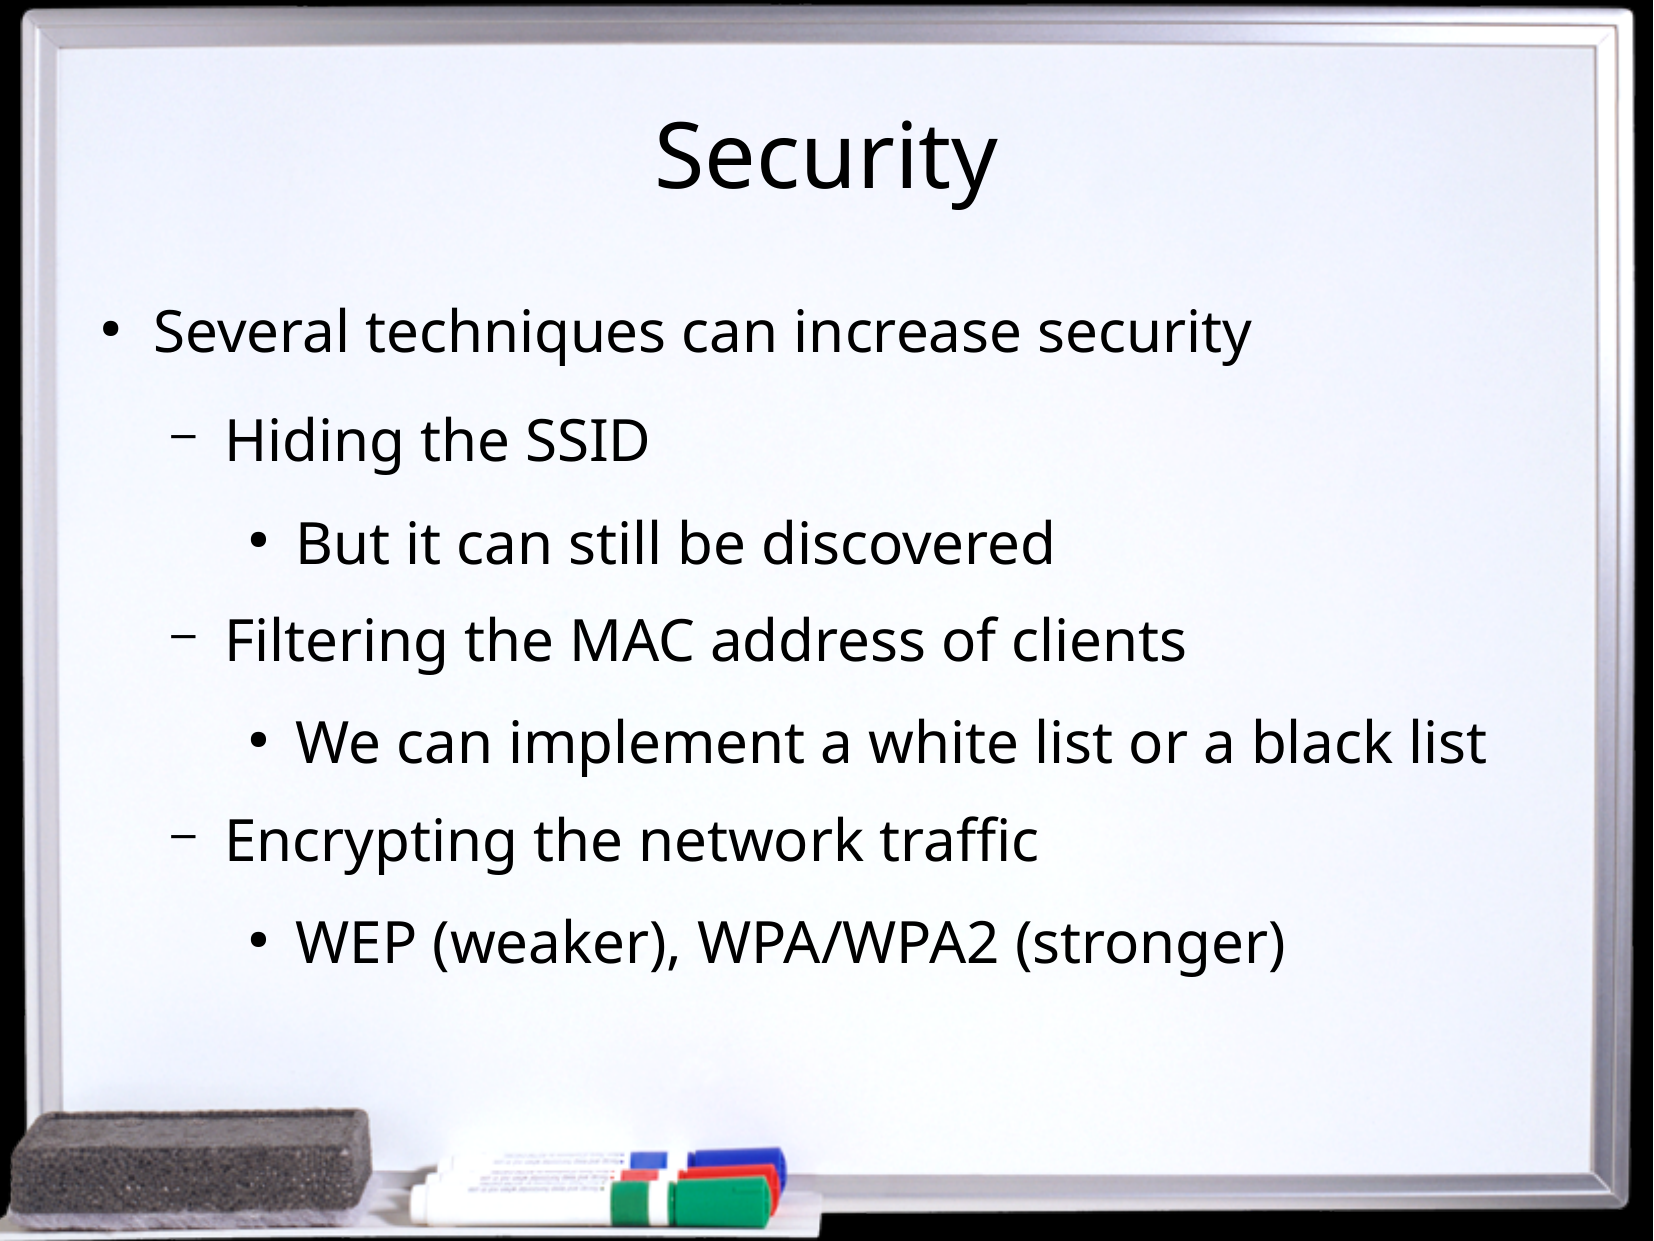

# Security
Several techniques can increase security
Hiding the SSID
But it can still be discovered
Filtering the MAC address of clients
We can implement a white list or a black list
Encrypting the network traffic
WEP (weaker), WPA/WPA2 (stronger)